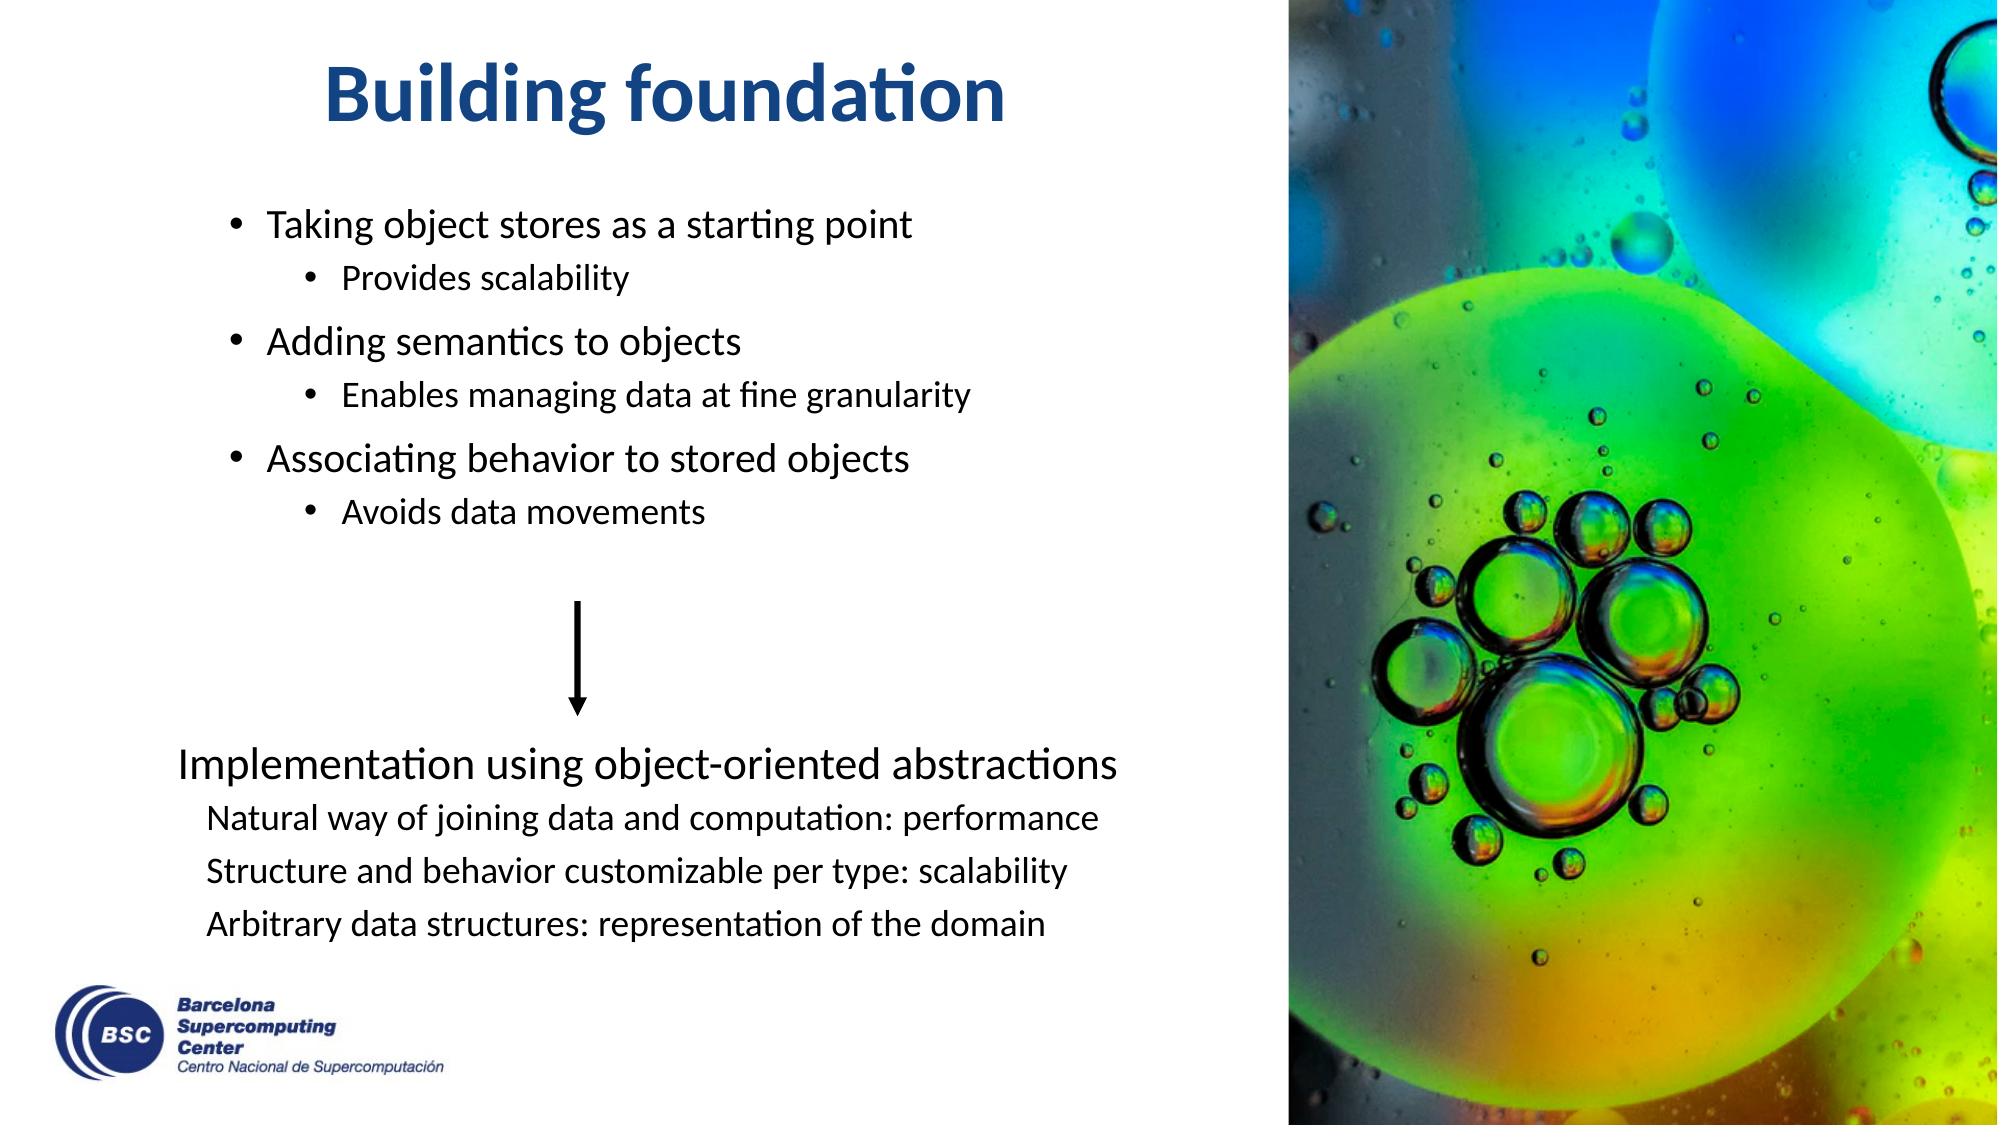

# Building foundation
Taking object stores as a starting point
Provides scalability
Adding semantics to objects
Enables managing data at fine granularity
Associating behavior to stored objects
Avoids data movements
Implementation using object-oriented abstractions
Natural way of joining data and computation: performance
Structure and behavior customizable per type: scalability
Arbitrary data structures: representation of the domain